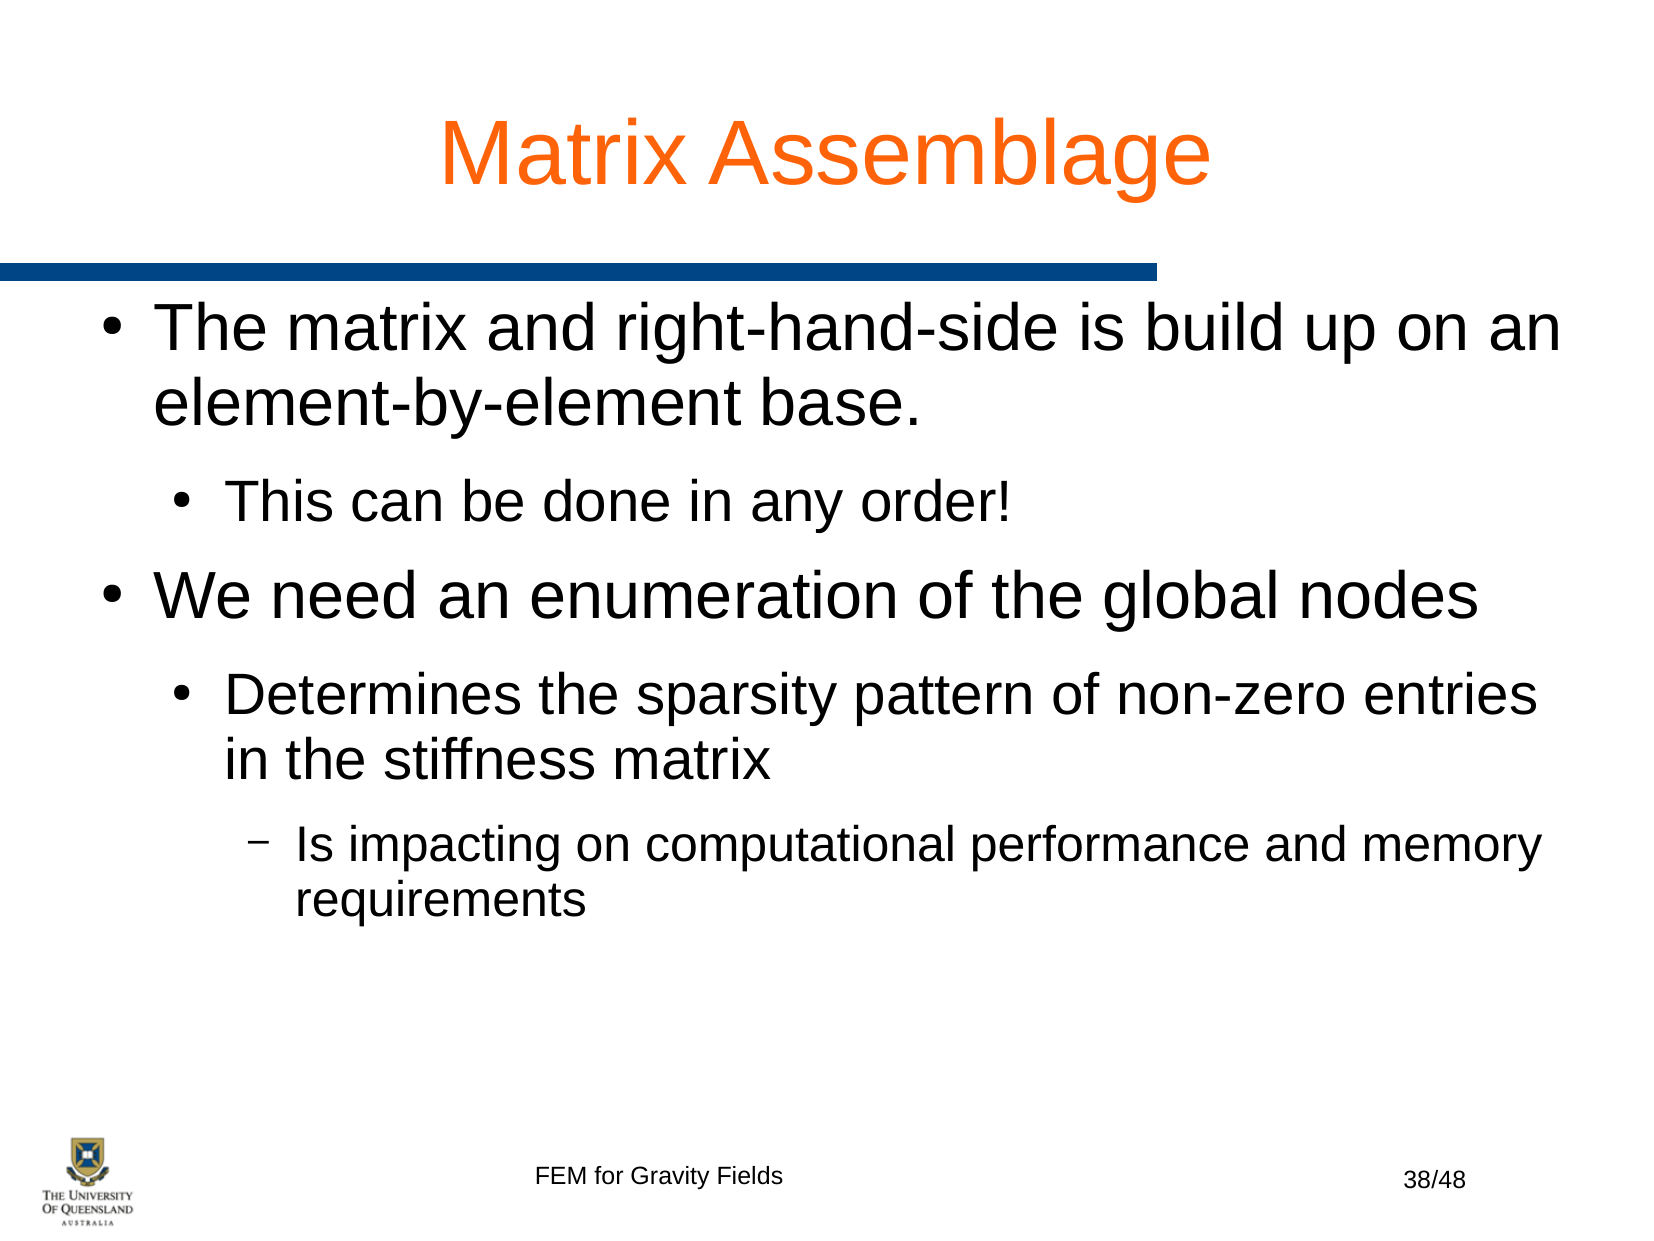

# Matrix Assemblage
The matrix and right-hand-side is build up on an element-by-element base.
This can be done in any order!
We need an enumeration of the global nodes
Determines the sparsity pattern of non-zero entries in the stiffness matrix
Is impacting on computational performance and memory requirements